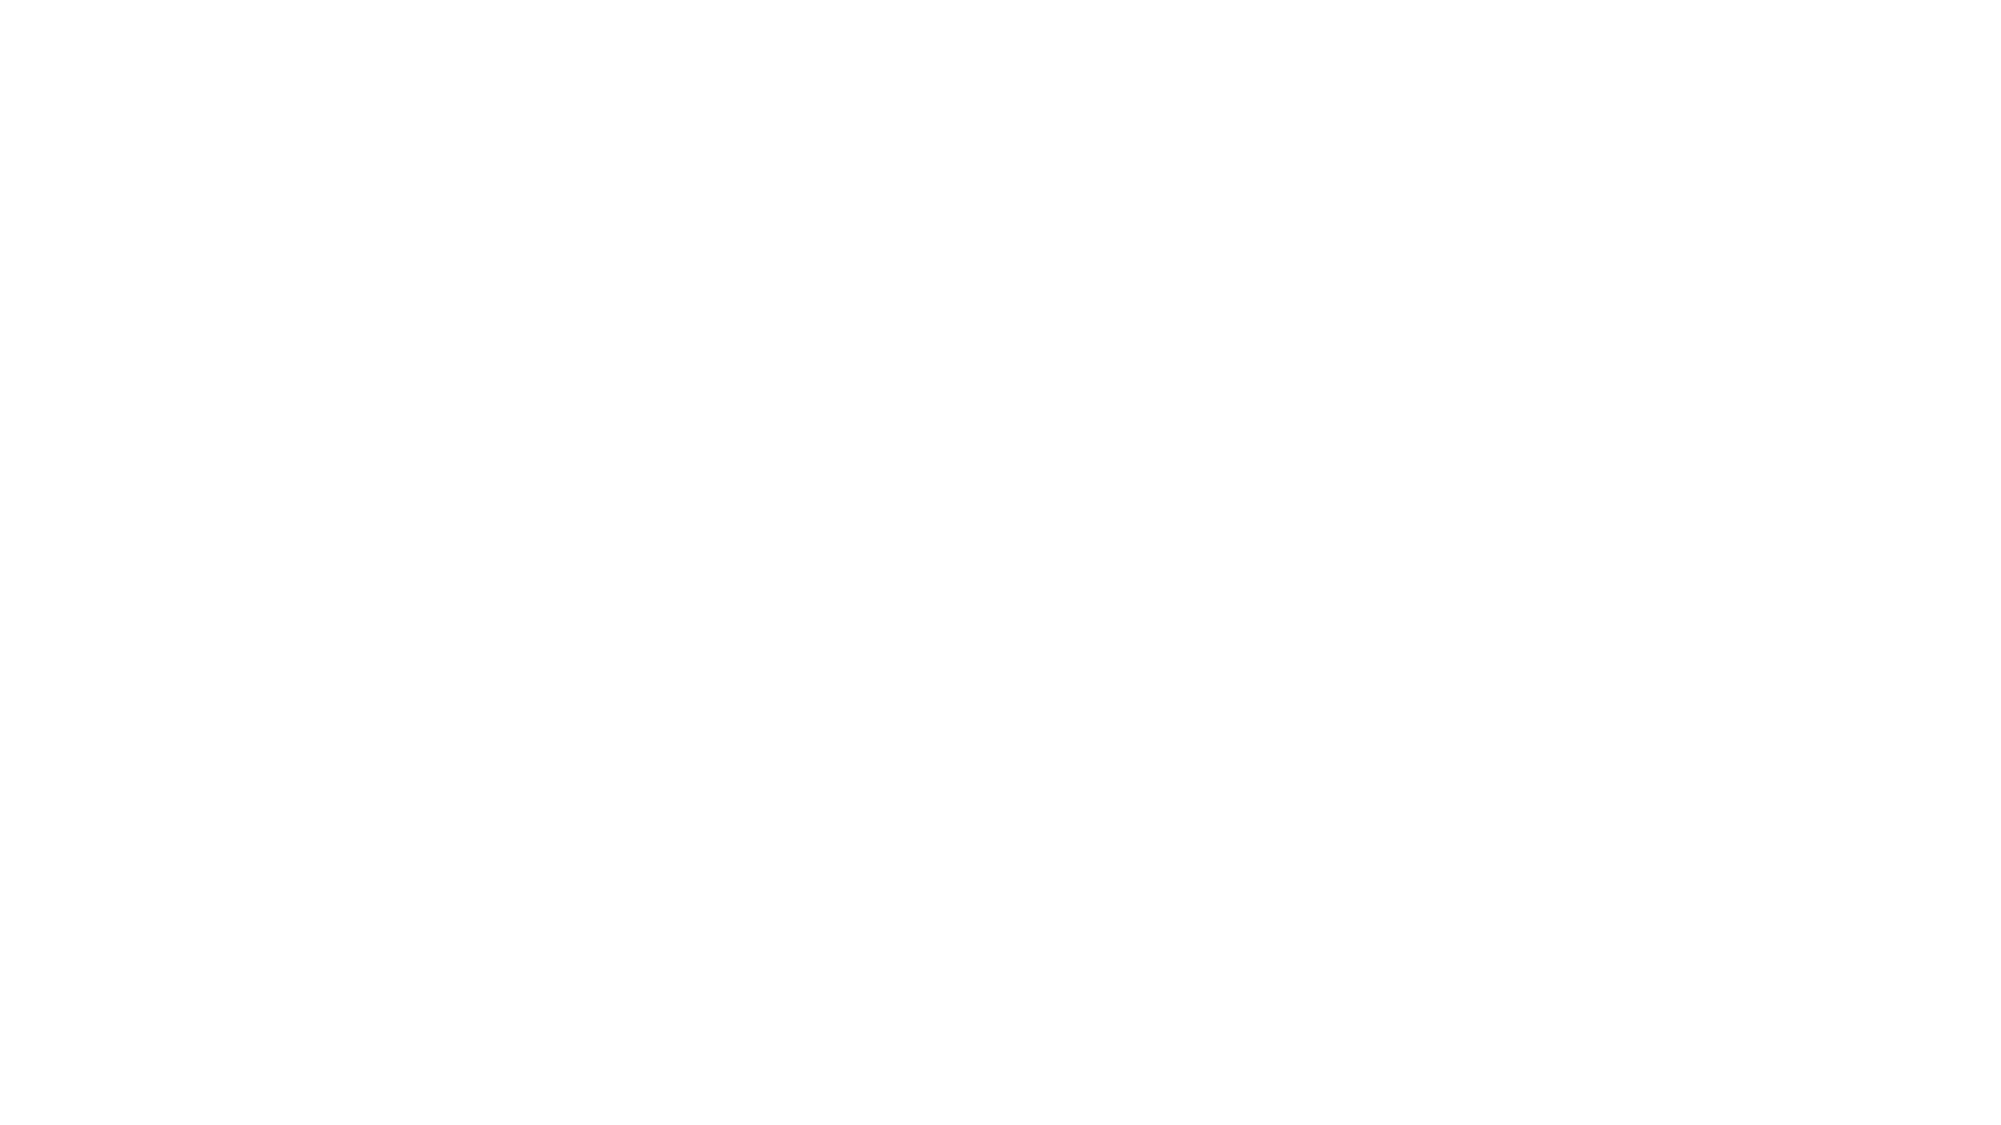

# Equipe
Nathan Keloglanian & Alexis Chevet : Logique du jeu, validation des coups joués.
Flora Cousin : Webdesigner, drag & drop.
Iémélian Rambeau : Pages web, formulaires de connexion/inscription, Merge des fichiers et correction des bugs.
Axel Derly : Création de comptes, connexion, systèmes de rang.